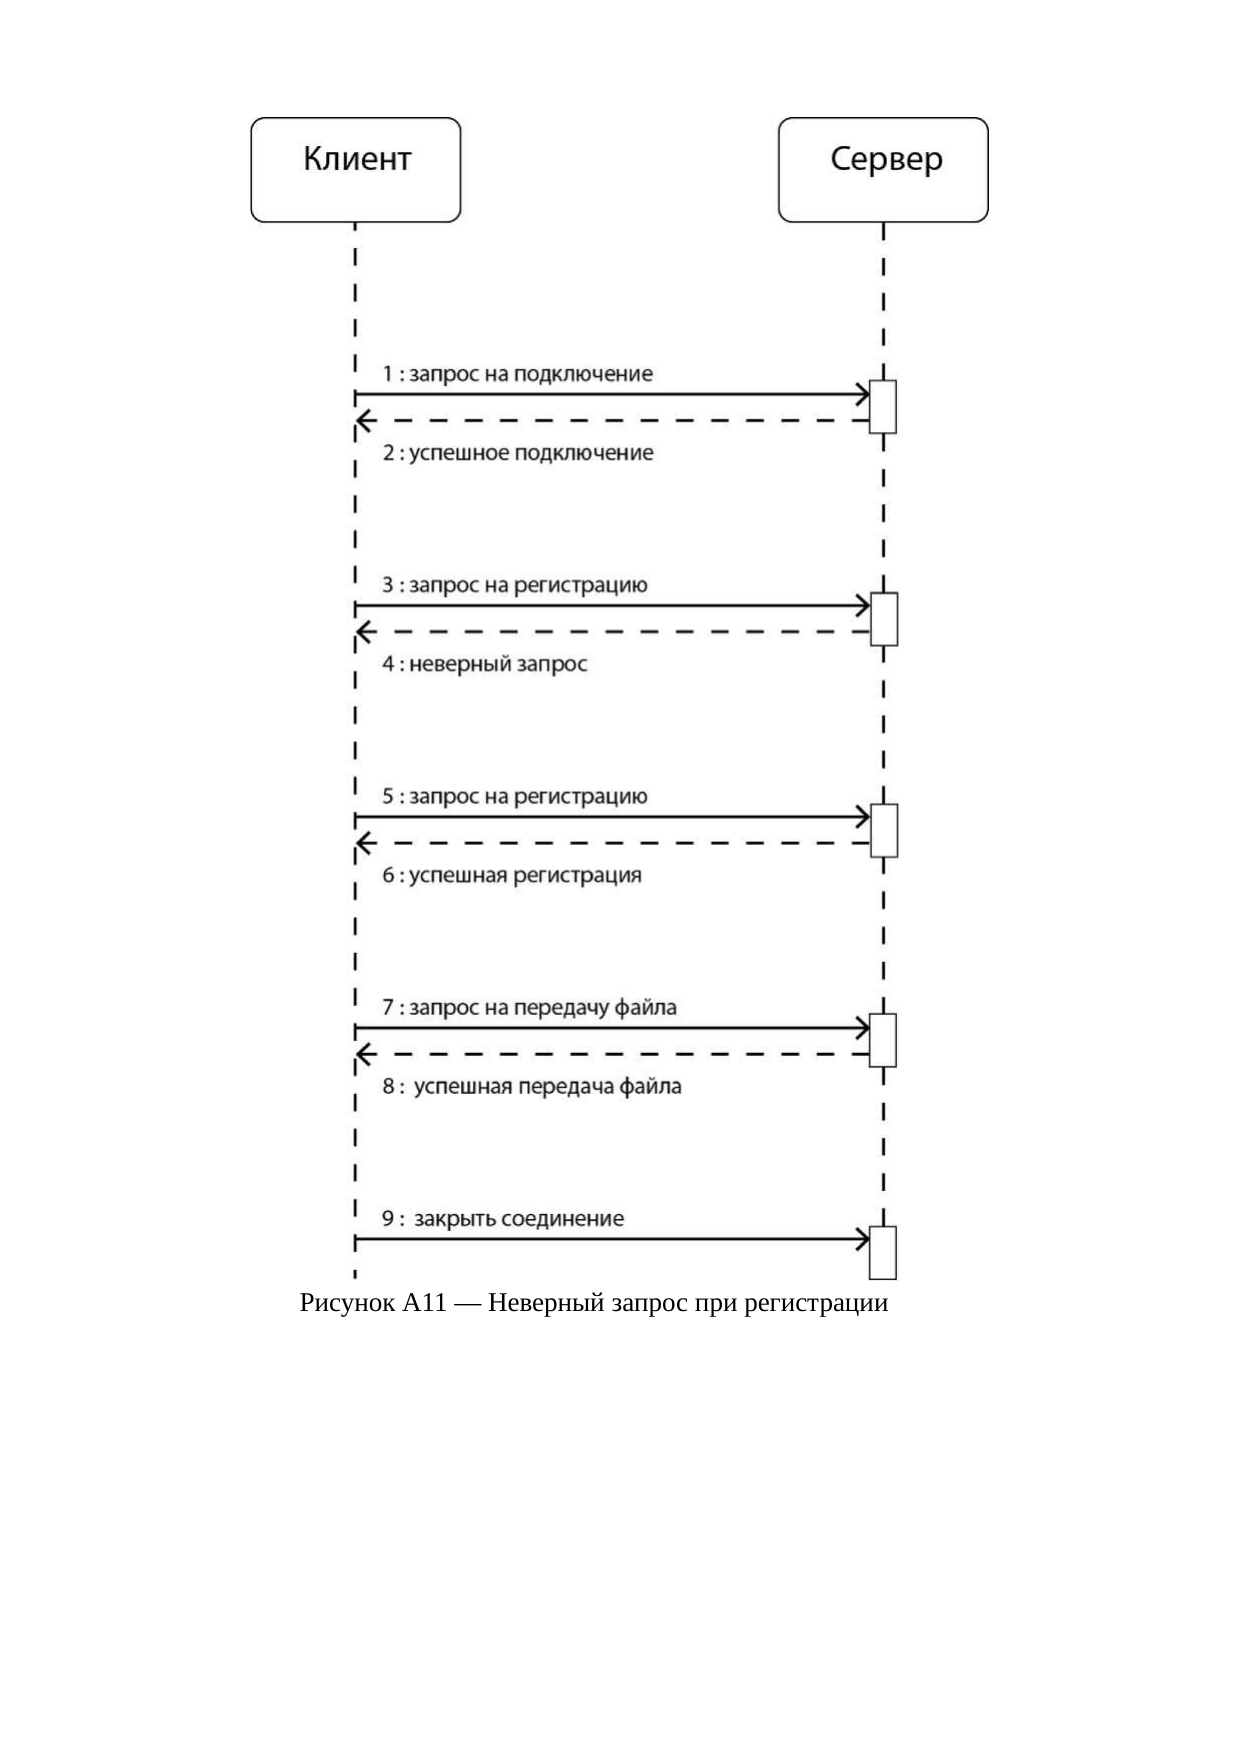

Рисунок А11 — Неверный запрос при регистрации